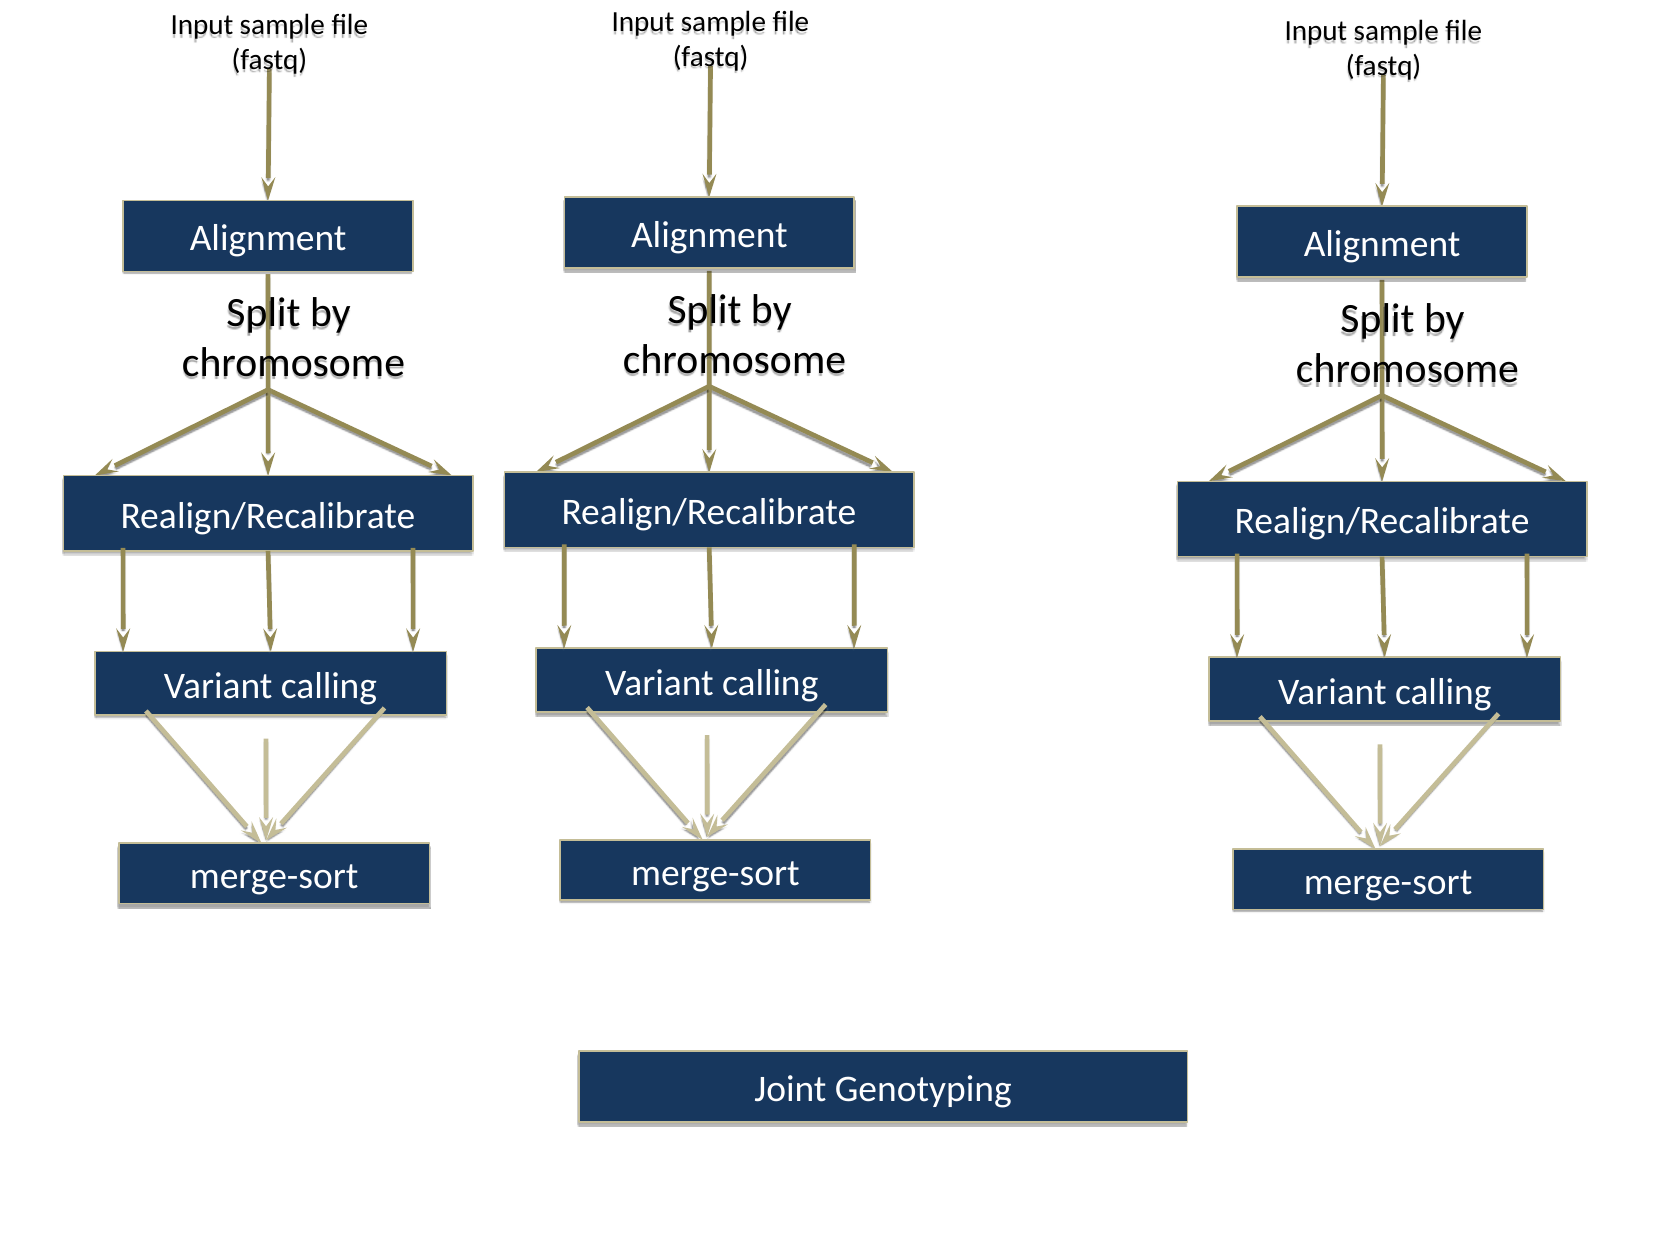

Input sample file (fastq)
Input sample file (fastq)
Input sample file (fastq)
Alignment
Alignment
Alignment
Split by
chromosome
Split by
chromosome
Split by
chromosome
Realign/Recalibrate
Realign/Recalibrate
Realign/Recalibrate
Variant calling
Variant calling
Variant calling
merge-sort
merge-sort
merge-sort
Joint Genotyping